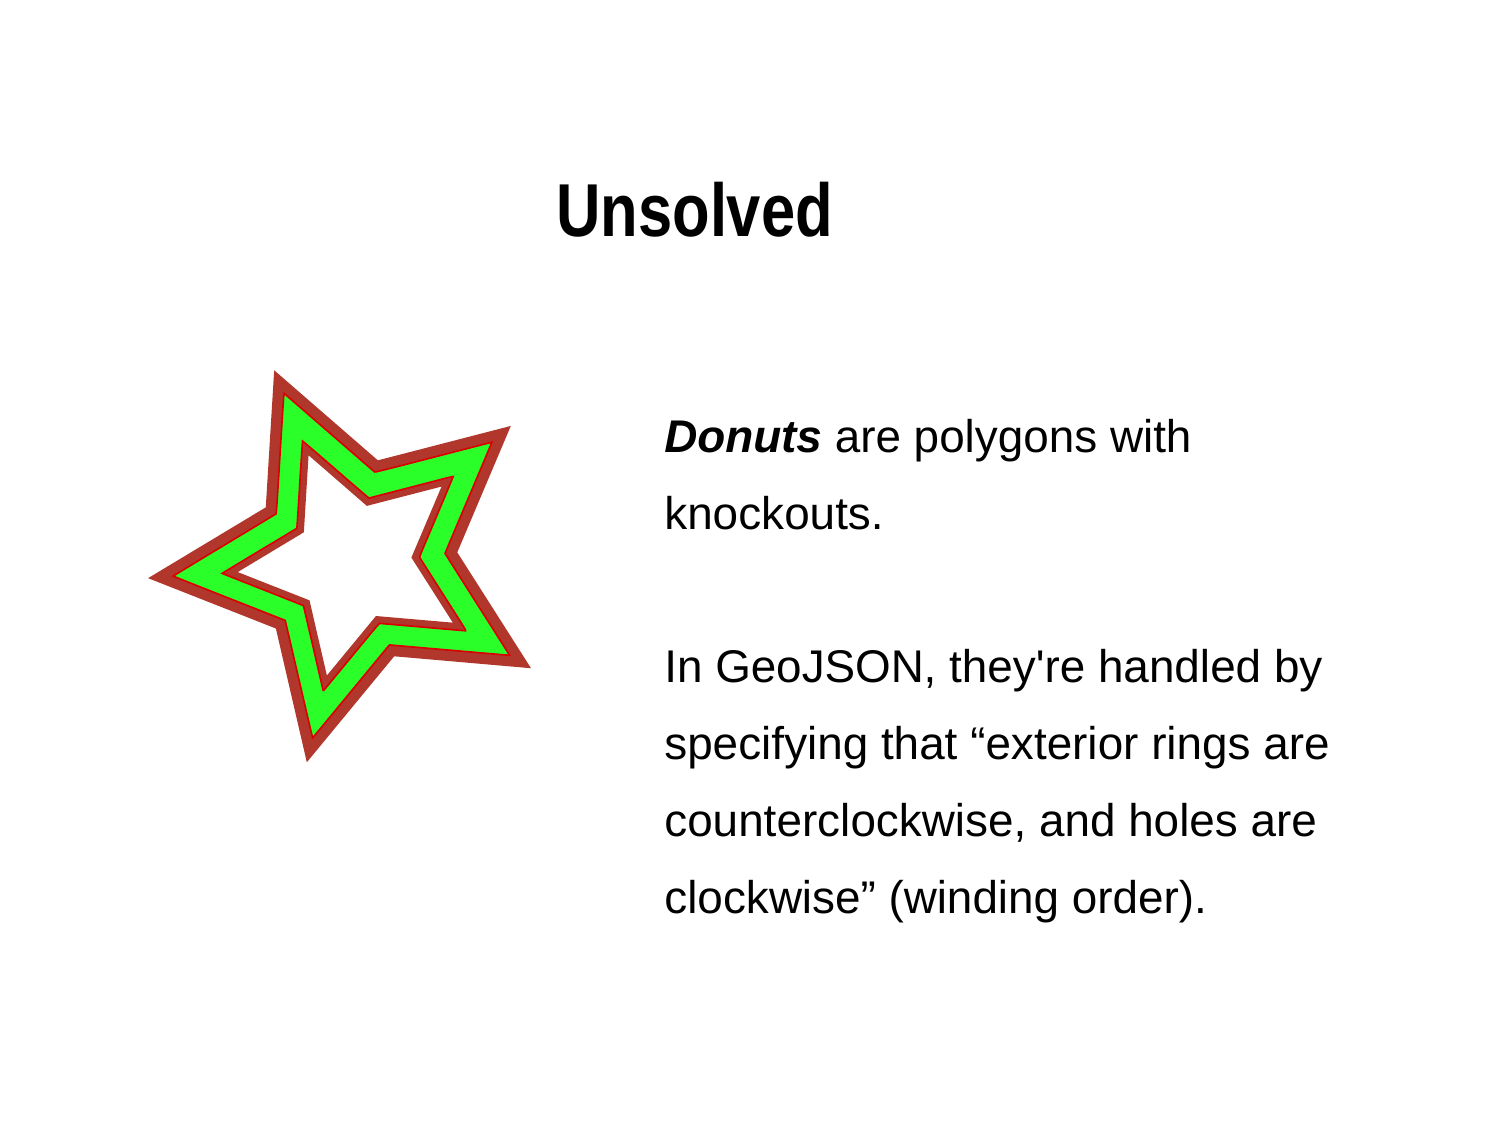

# Unsolved
Donuts are polygons with knockouts.
In GeoJSON, they're handled by specifying that “exterior rings are counterclockwise, and holes are clockwise” (winding order).